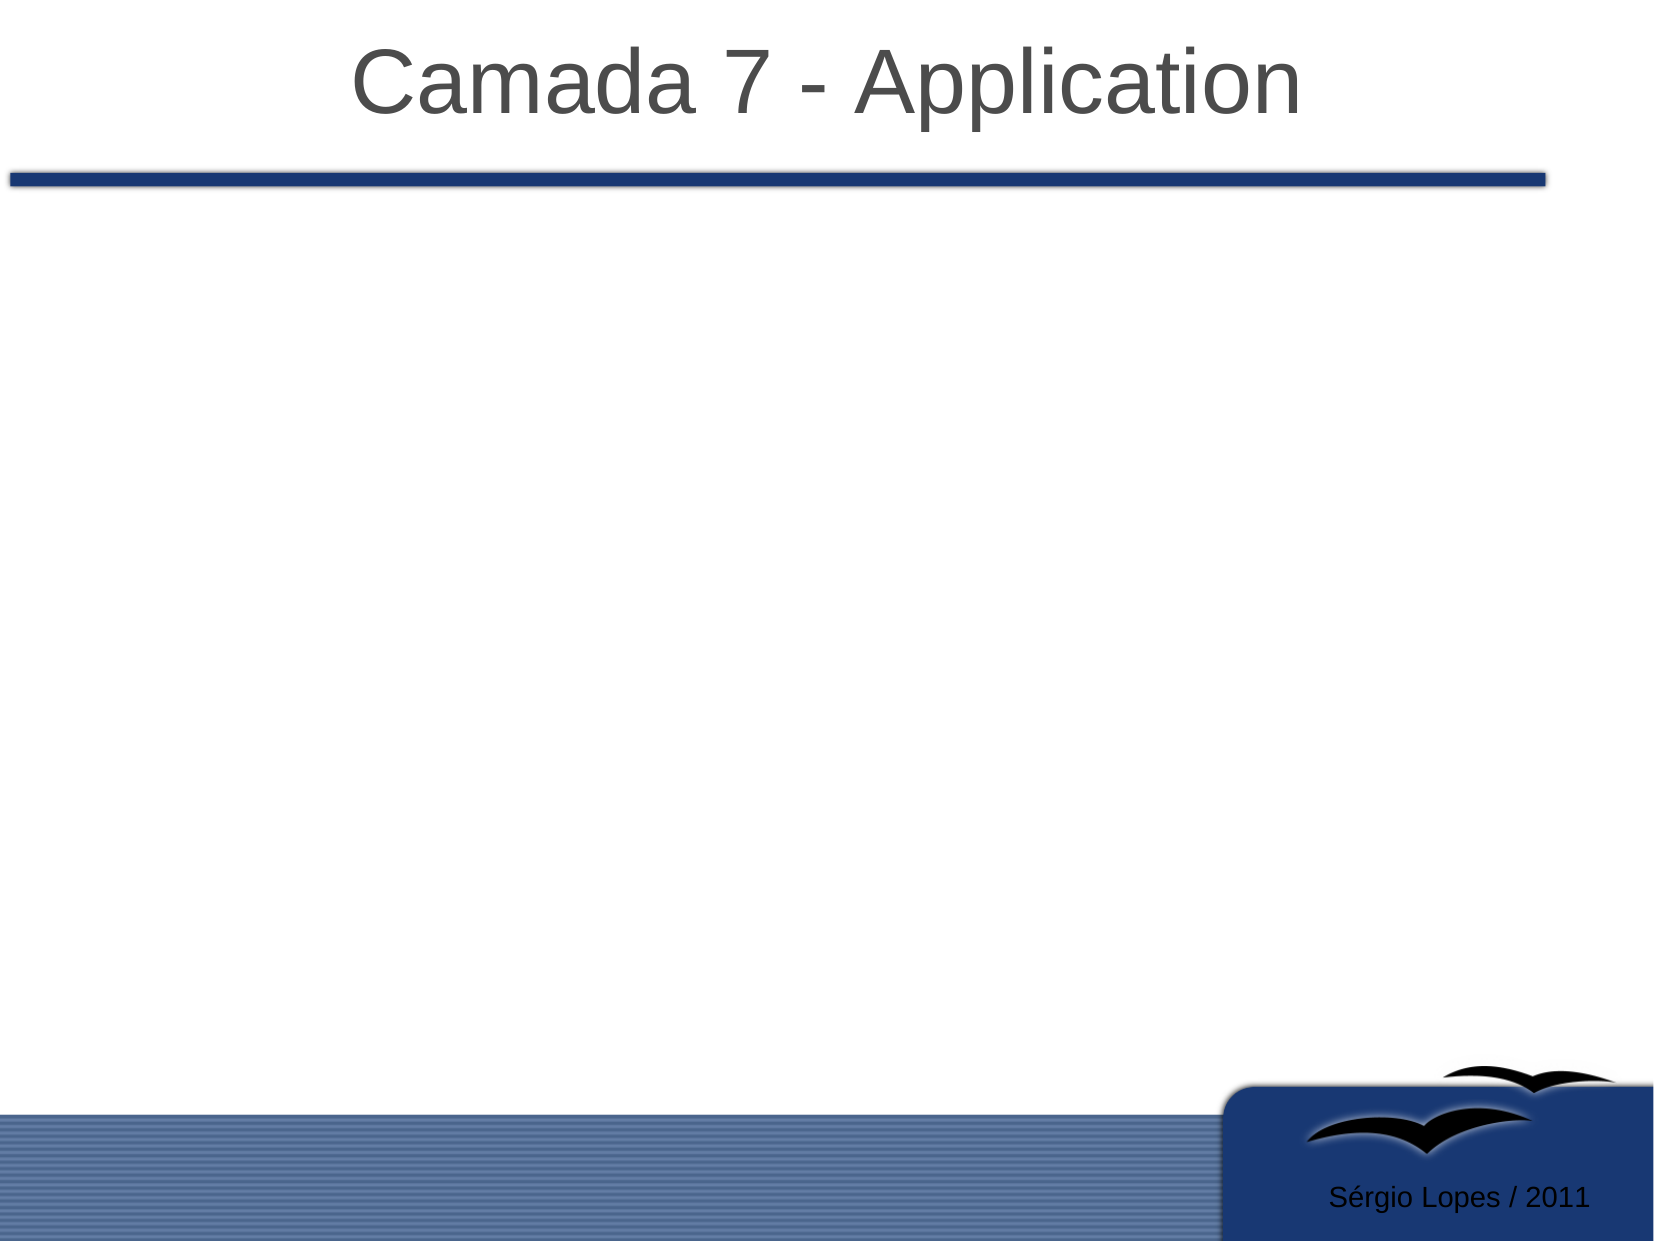

# Camada 7 - Application
Sérgio Lopes / 2011